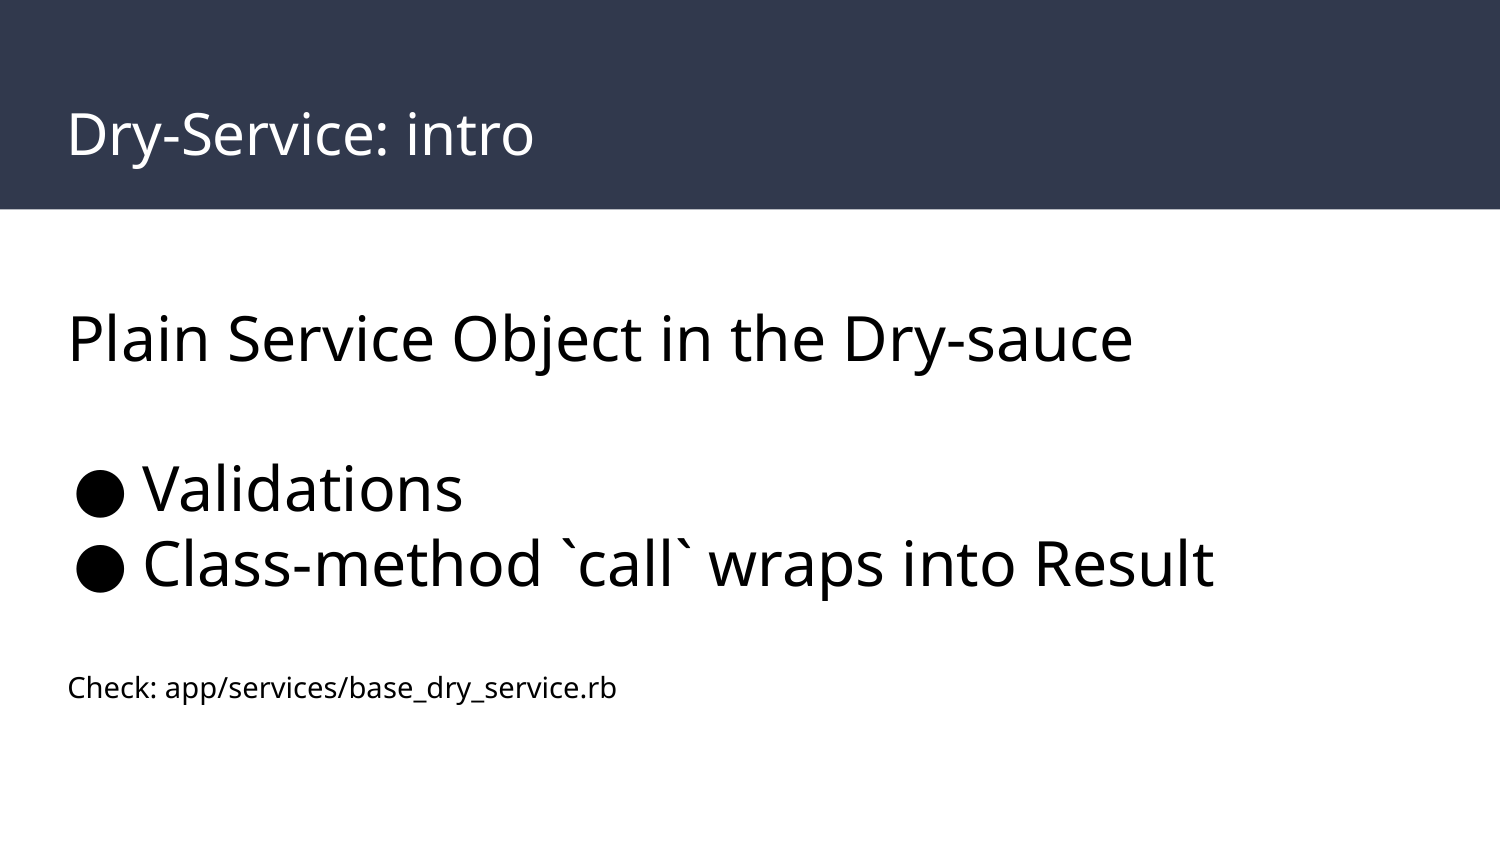

# Dry-Service: intro
Plain Service Object in the Dry-sauce
Validations
Class-method `call` wraps into Result
Check: app/services/base_dry_service.rb